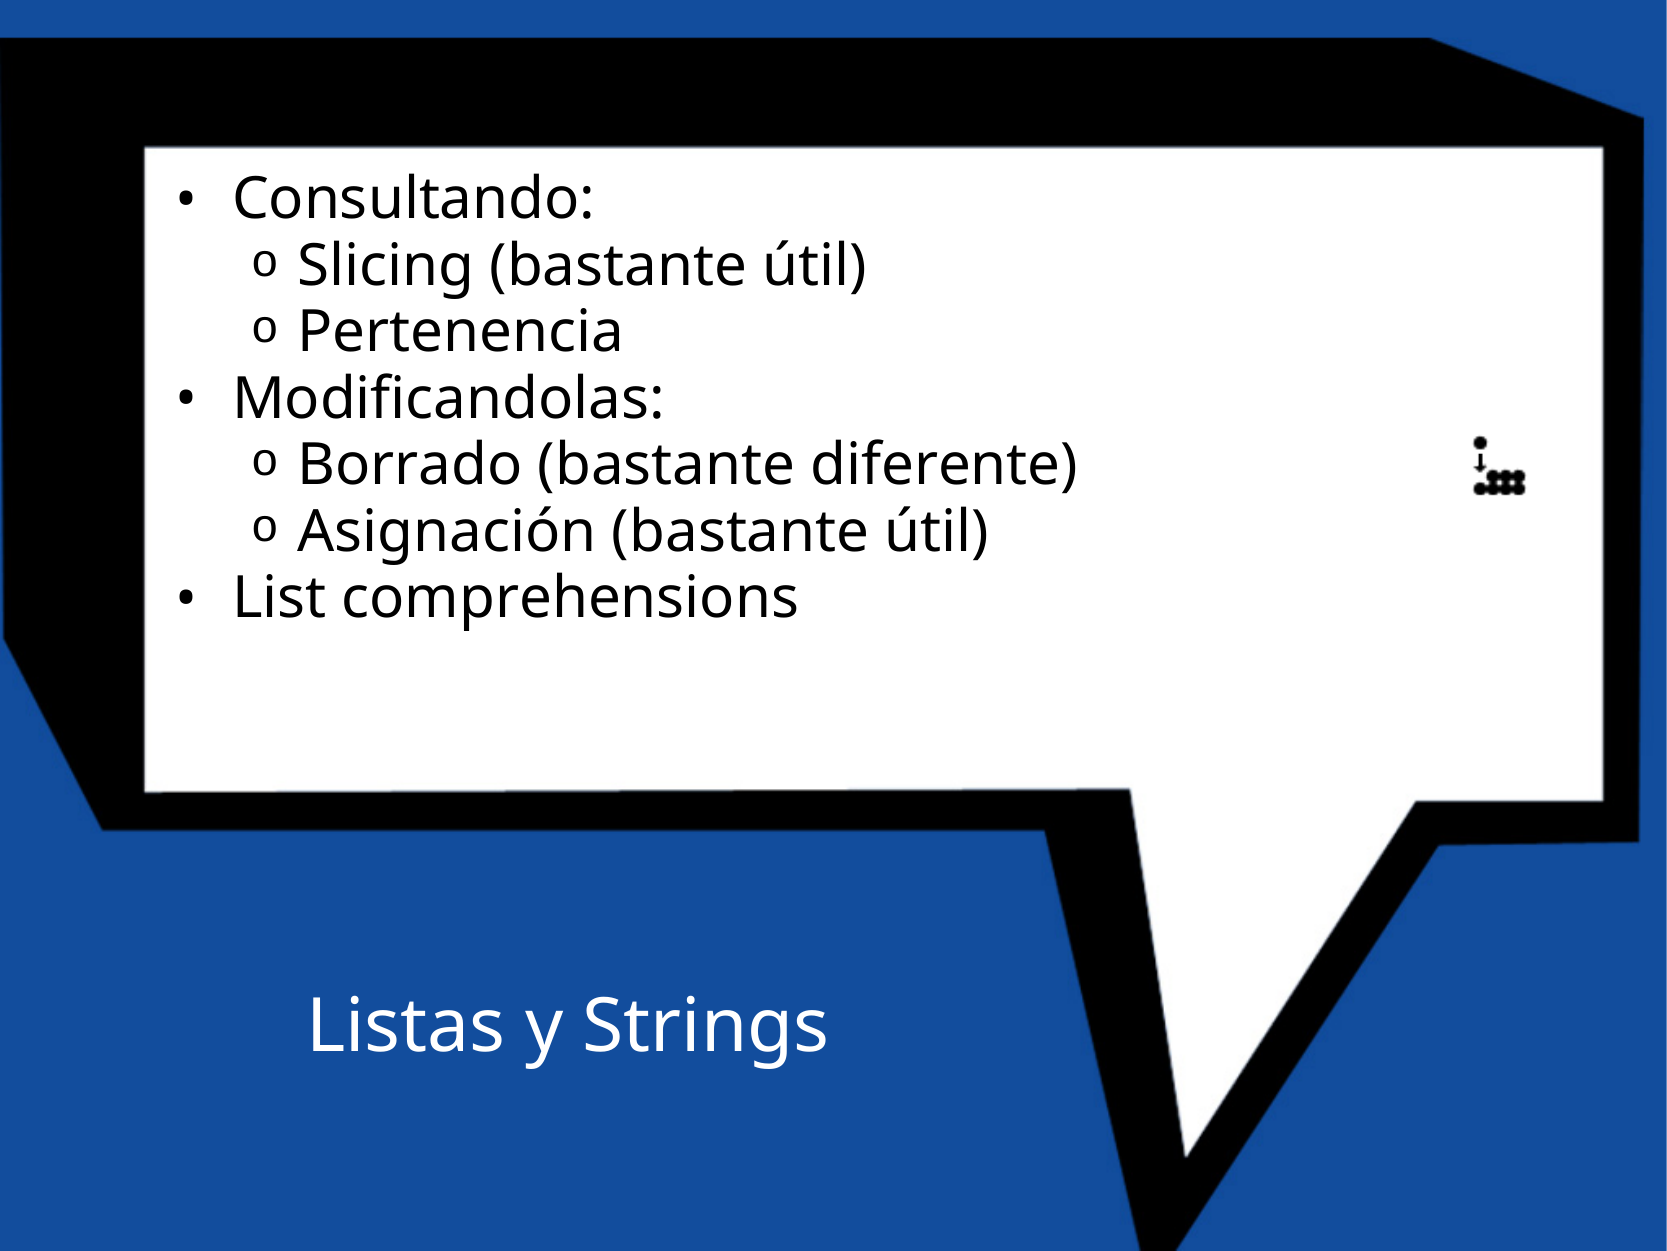

Consultando:
Slicing (bastante útil)
Pertenencia
Modificandolas:
Borrado (bastante diferente)
Asignación (bastante útil)
List comprehensions
# Listas y Strings